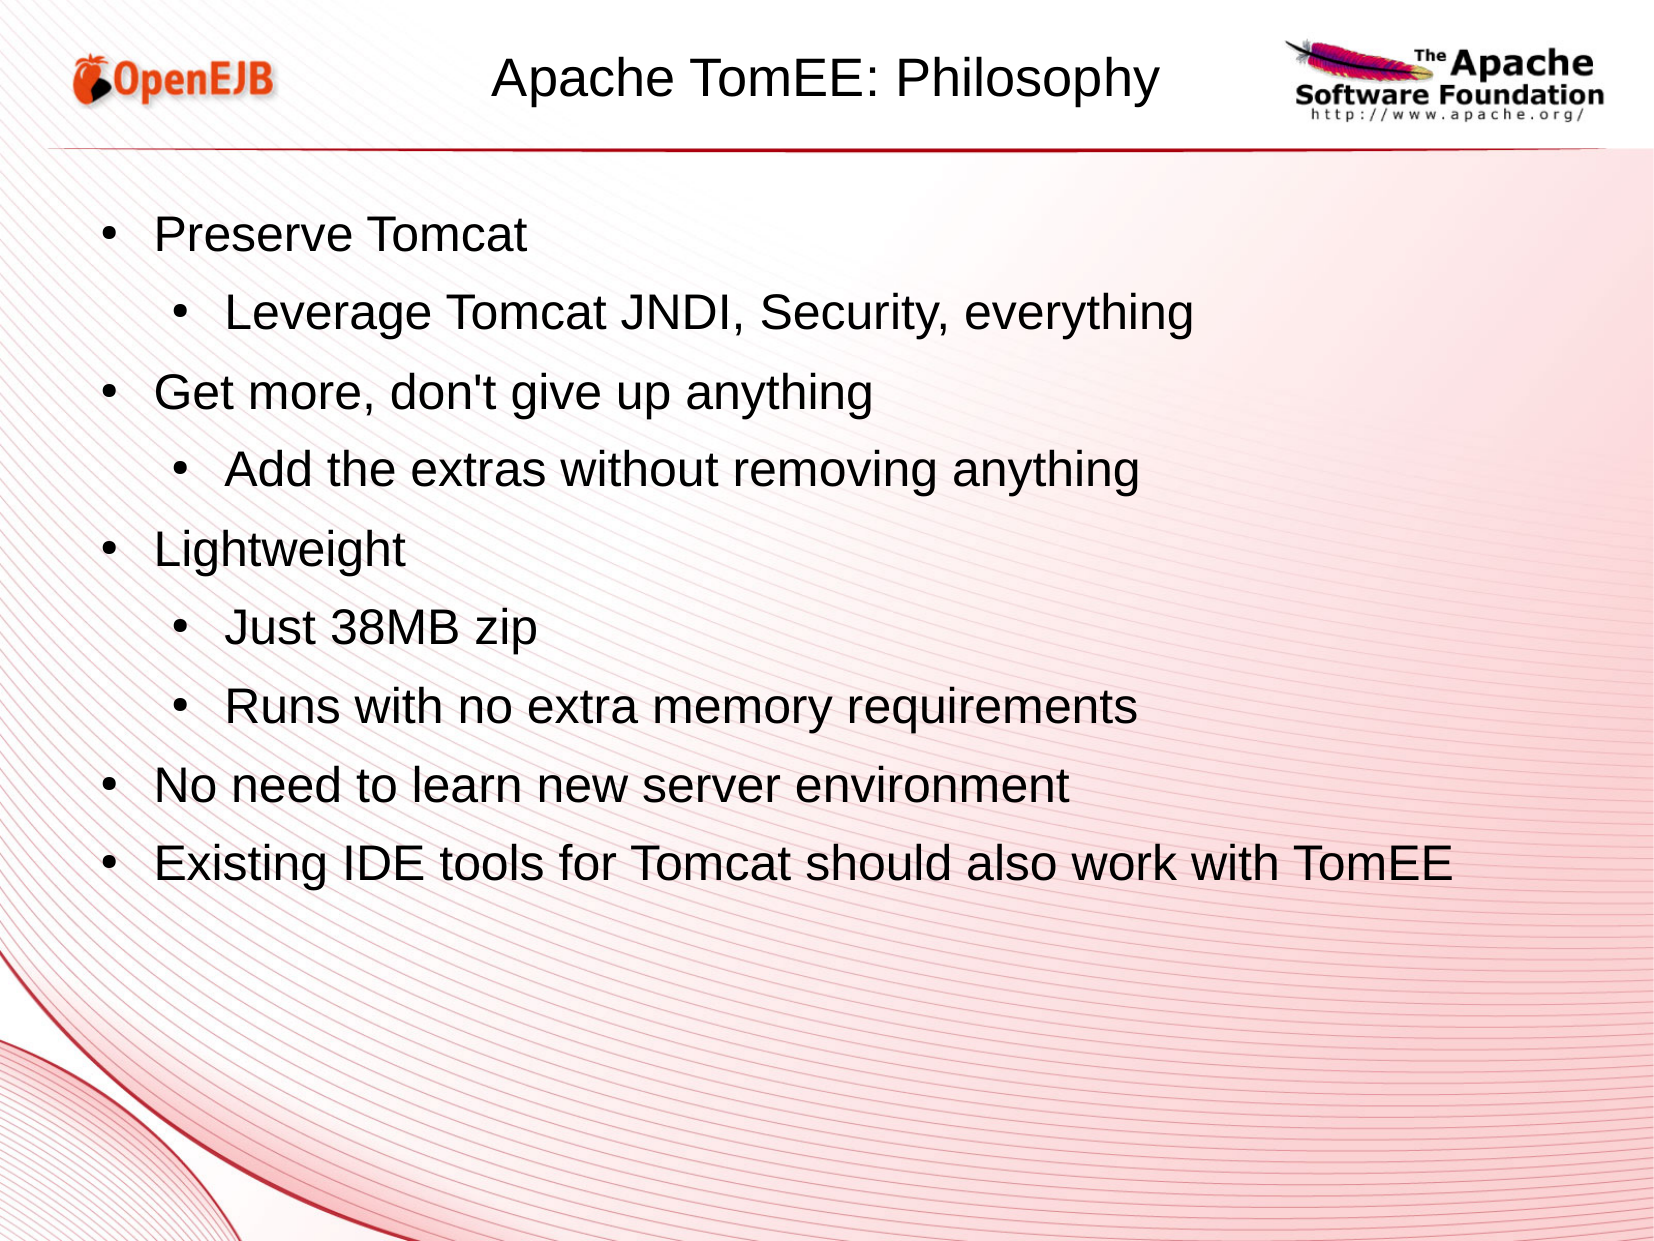

# Apache TomEE: Philosophy
Preserve Tomcat
Leverage Tomcat JNDI, Security, everything
Get more, don't give up anything
Add the extras without removing anything
Lightweight
Just 38MB zip
Runs with no extra memory requirements
No need to learn new server environment
Existing IDE tools for Tomcat should also work with TomEE